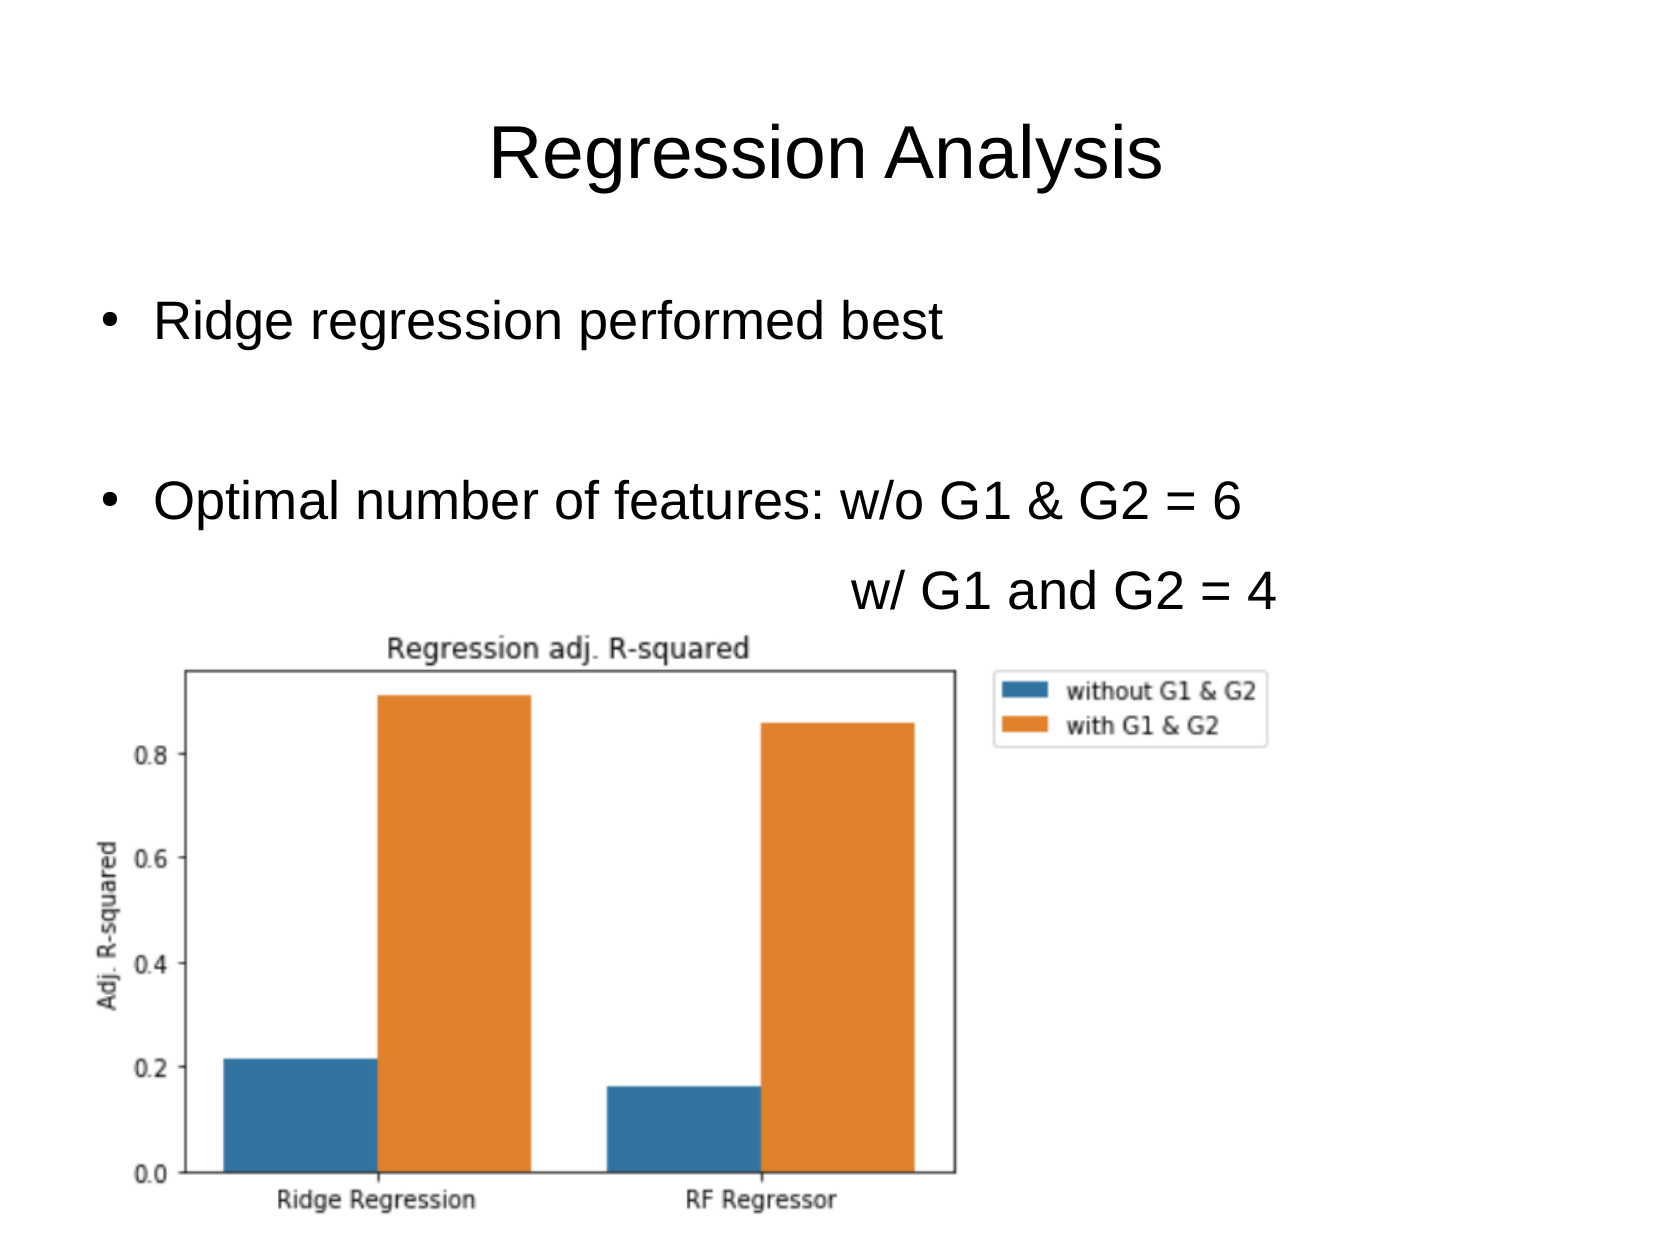

# Regression Analysis
Ridge regression performed best
Optimal number of features: w/o G1 & G2 = 6
 w/ G1 and G2 = 4